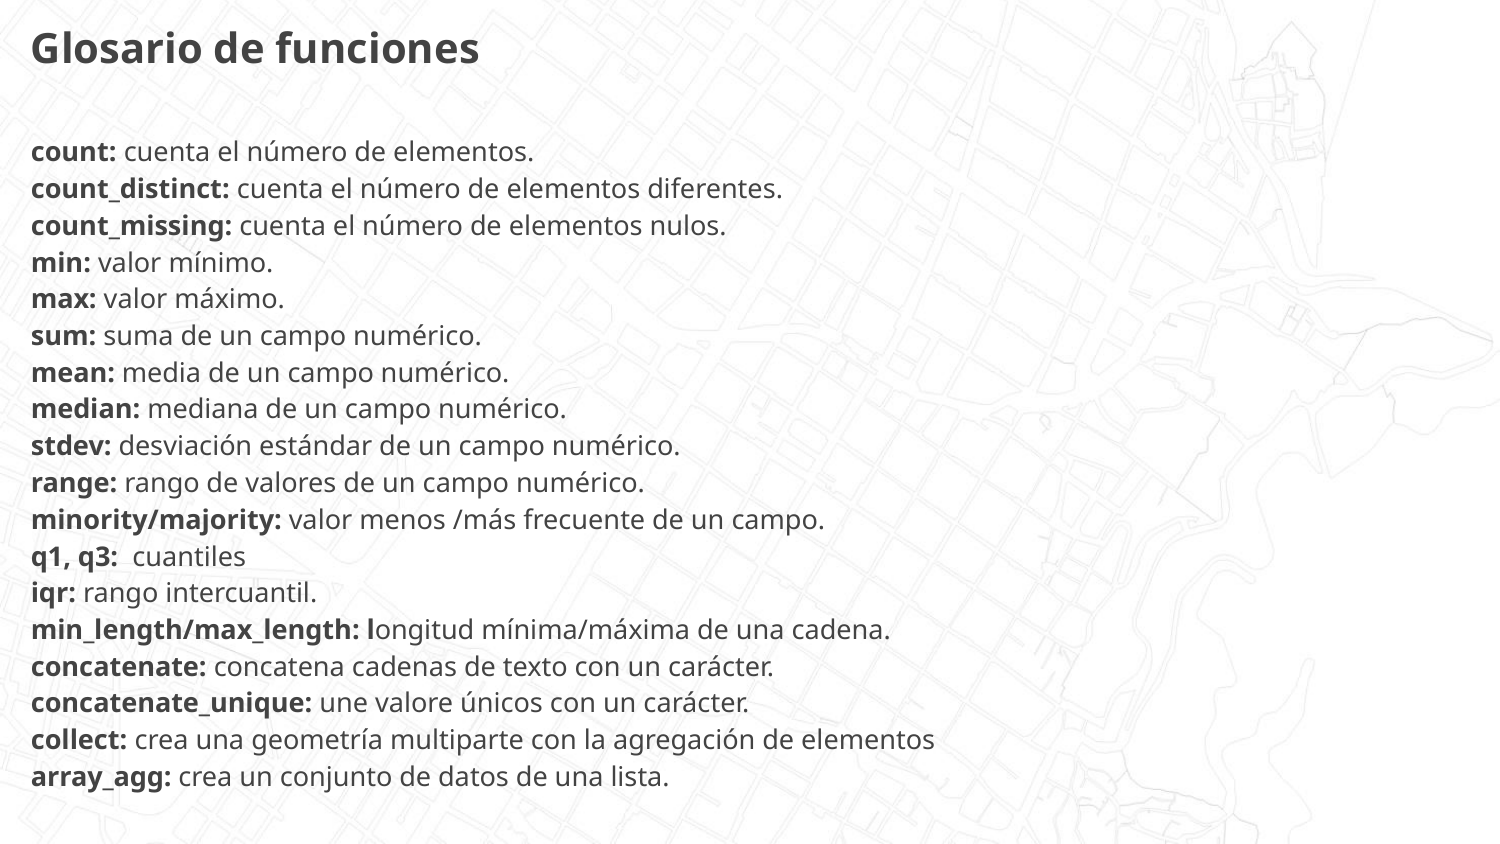

Glosario de funciones
count: cuenta el número de elementos.
count_distinct: cuenta el número de elementos diferentes.
count_missing: cuenta el número de elementos nulos.
min: valor mínimo.
max: valor máximo.
sum: suma de un campo numérico.
mean: media de un campo numérico.
median: mediana de un campo numérico.
stdev: desviación estándar de un campo numérico.
range: rango de valores de un campo numérico.
minority/majority: valor menos /más frecuente de un campo.
q1, q3: cuantiles
iqr: rango intercuantil.
min_length/max_length: longitud mínima/máxima de una cadena.
concatenate: concatena cadenas de texto con un carácter.
concatenate_unique: une valore únicos con un carácter.
collect: crea una geometría multiparte con la agregación de elementos
array_agg: crea un conjunto de datos de una lista.